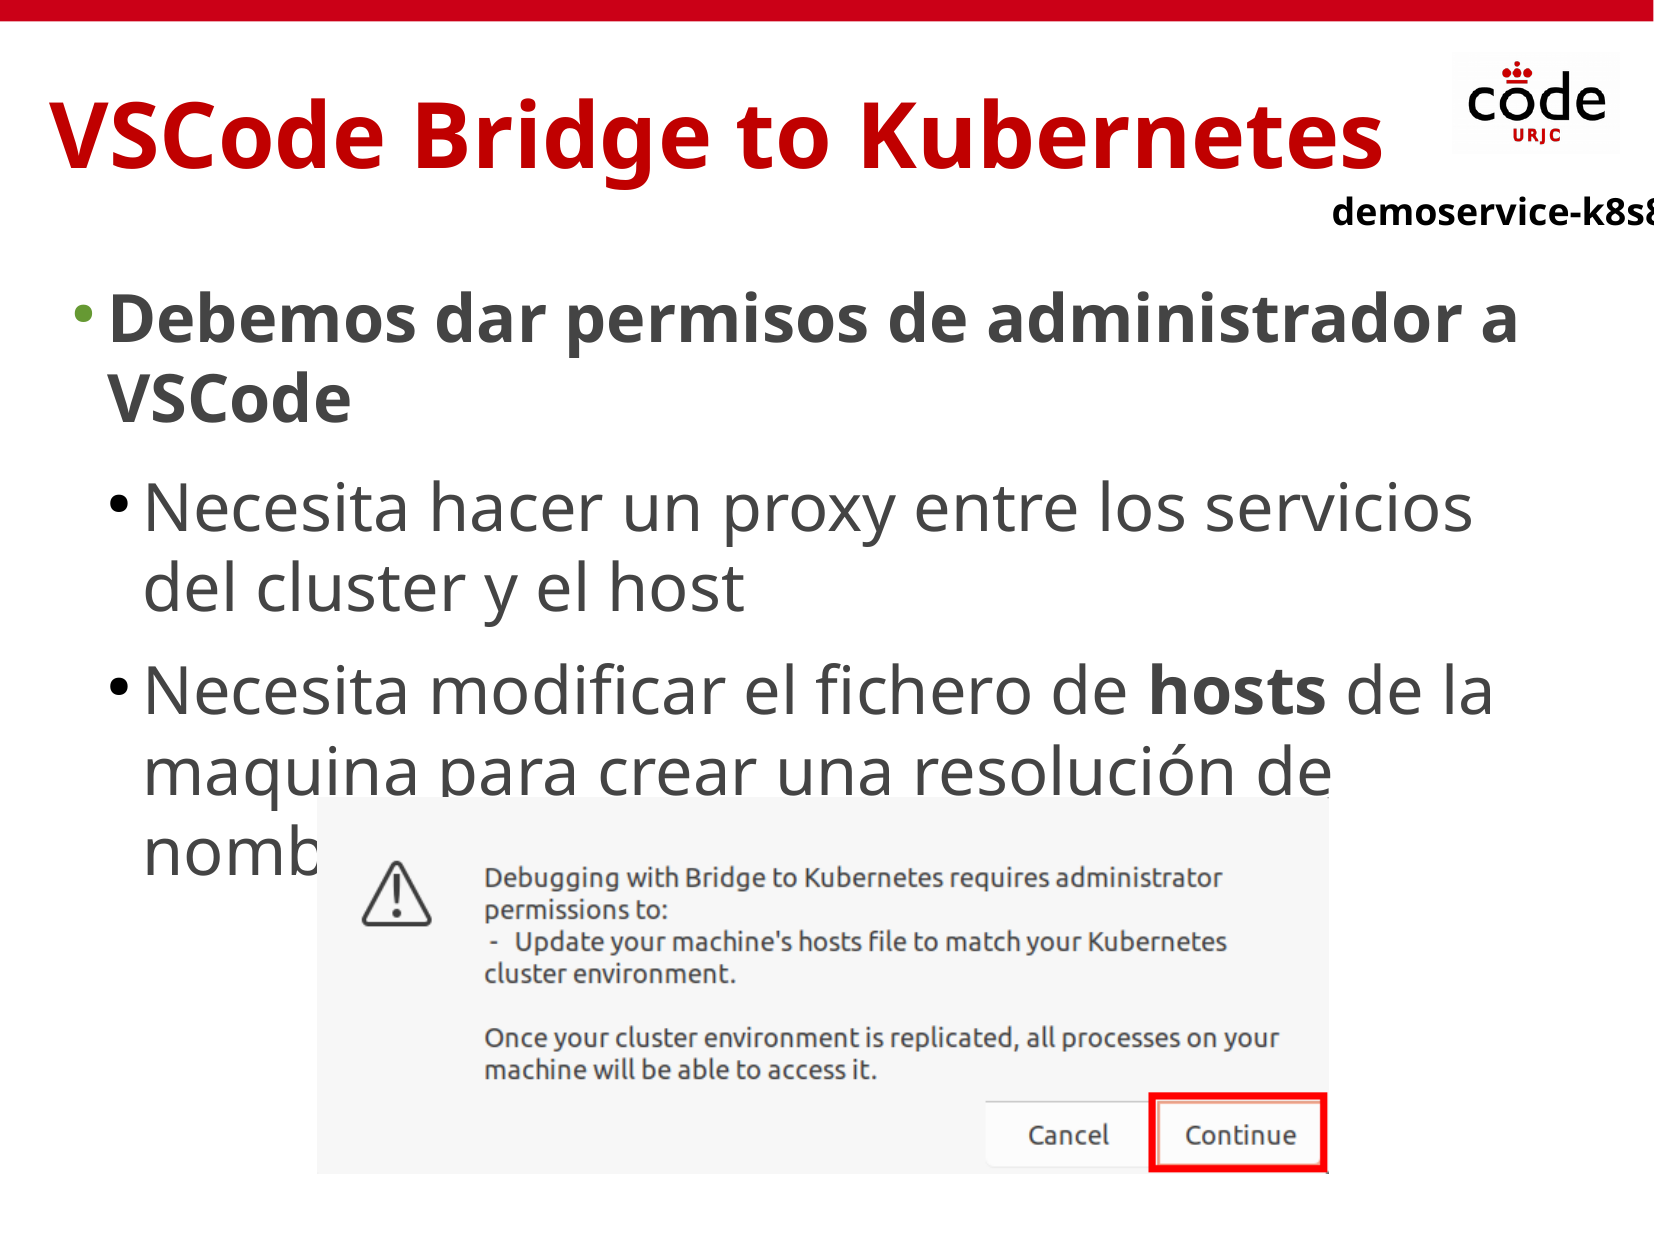

# VSCode Bridge to Kubernetes
demoservice-k8s8
Debemos dar permisos de administrador a VSCode
Necesita hacer un proxy entre los servicios del cluster y el host
Necesita modificar el fichero de hosts de la maquina para crear una resolución de nombres en local